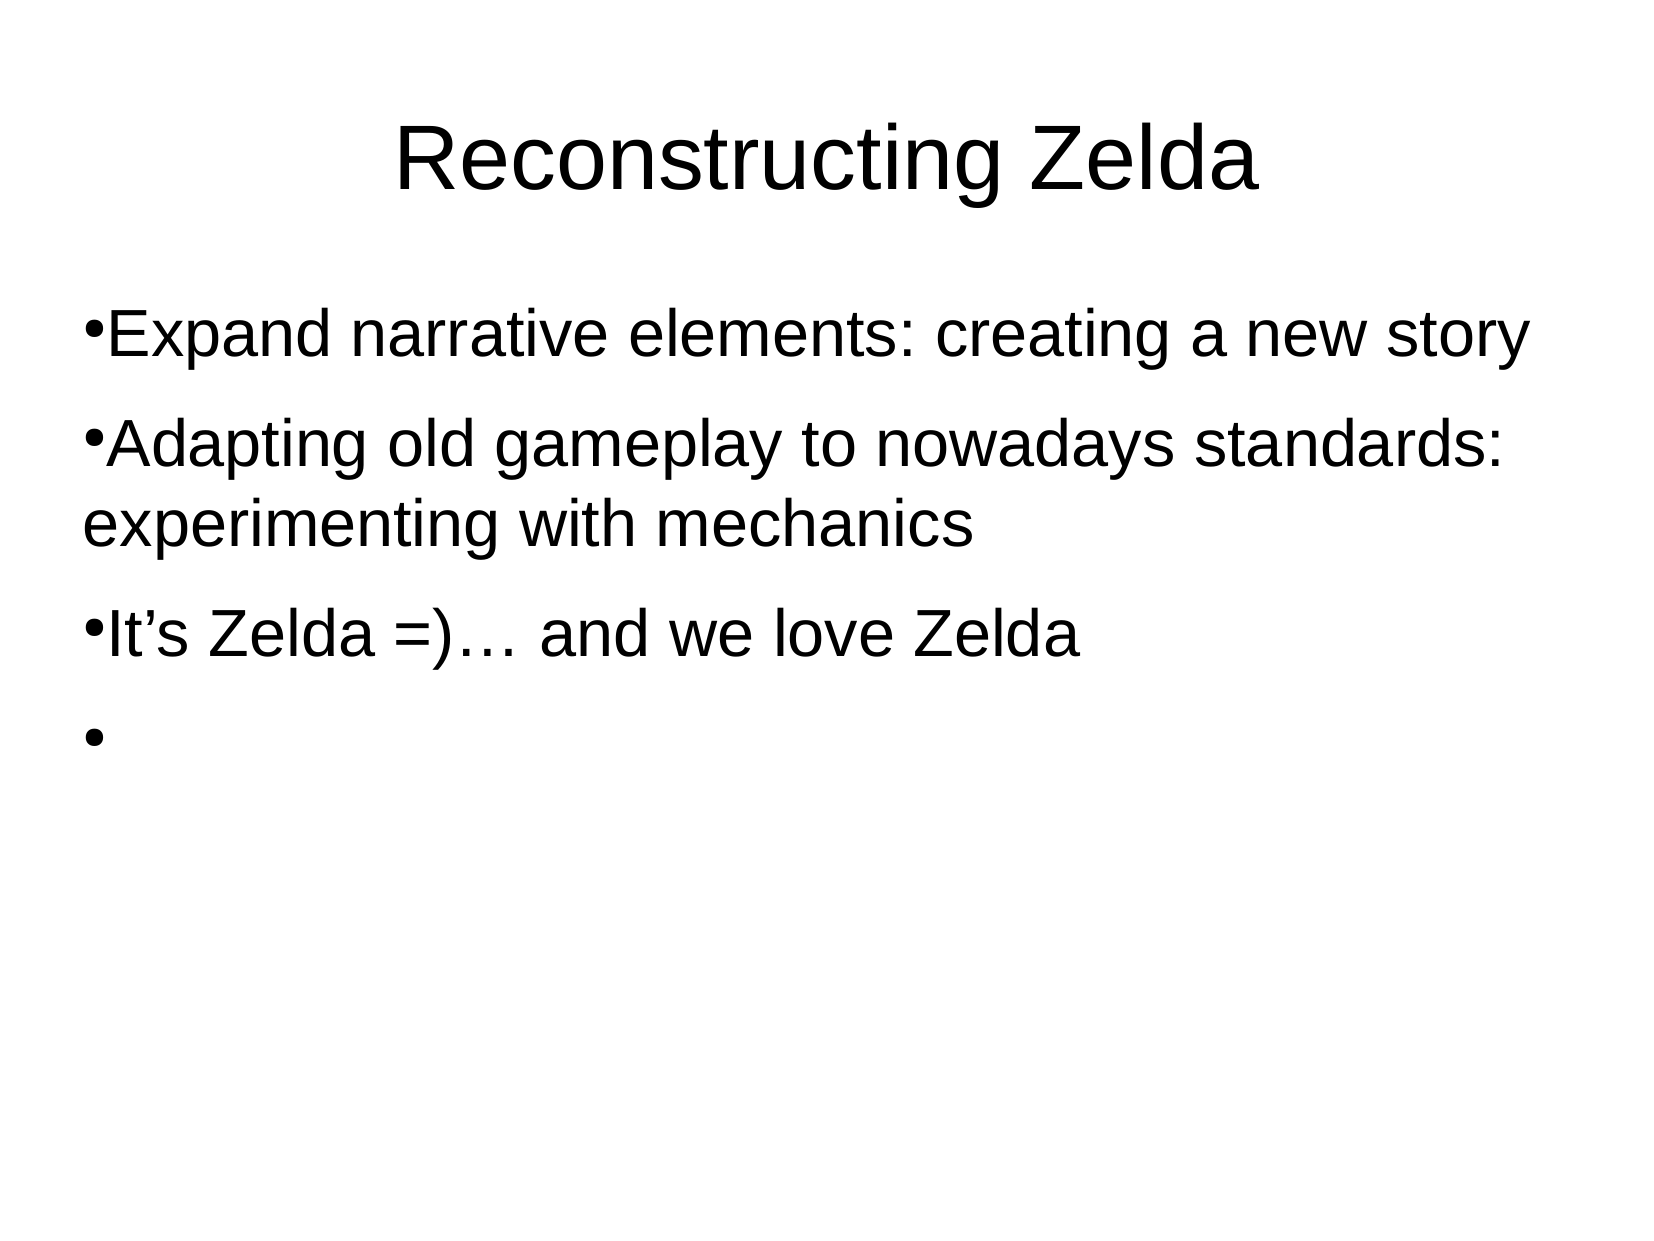

# Reconstructing Zelda
Expand narrative elements: creating a new story
Adapting old gameplay to nowadays standards: experimenting with mechanics
It’s Zelda =)… and we love Zelda